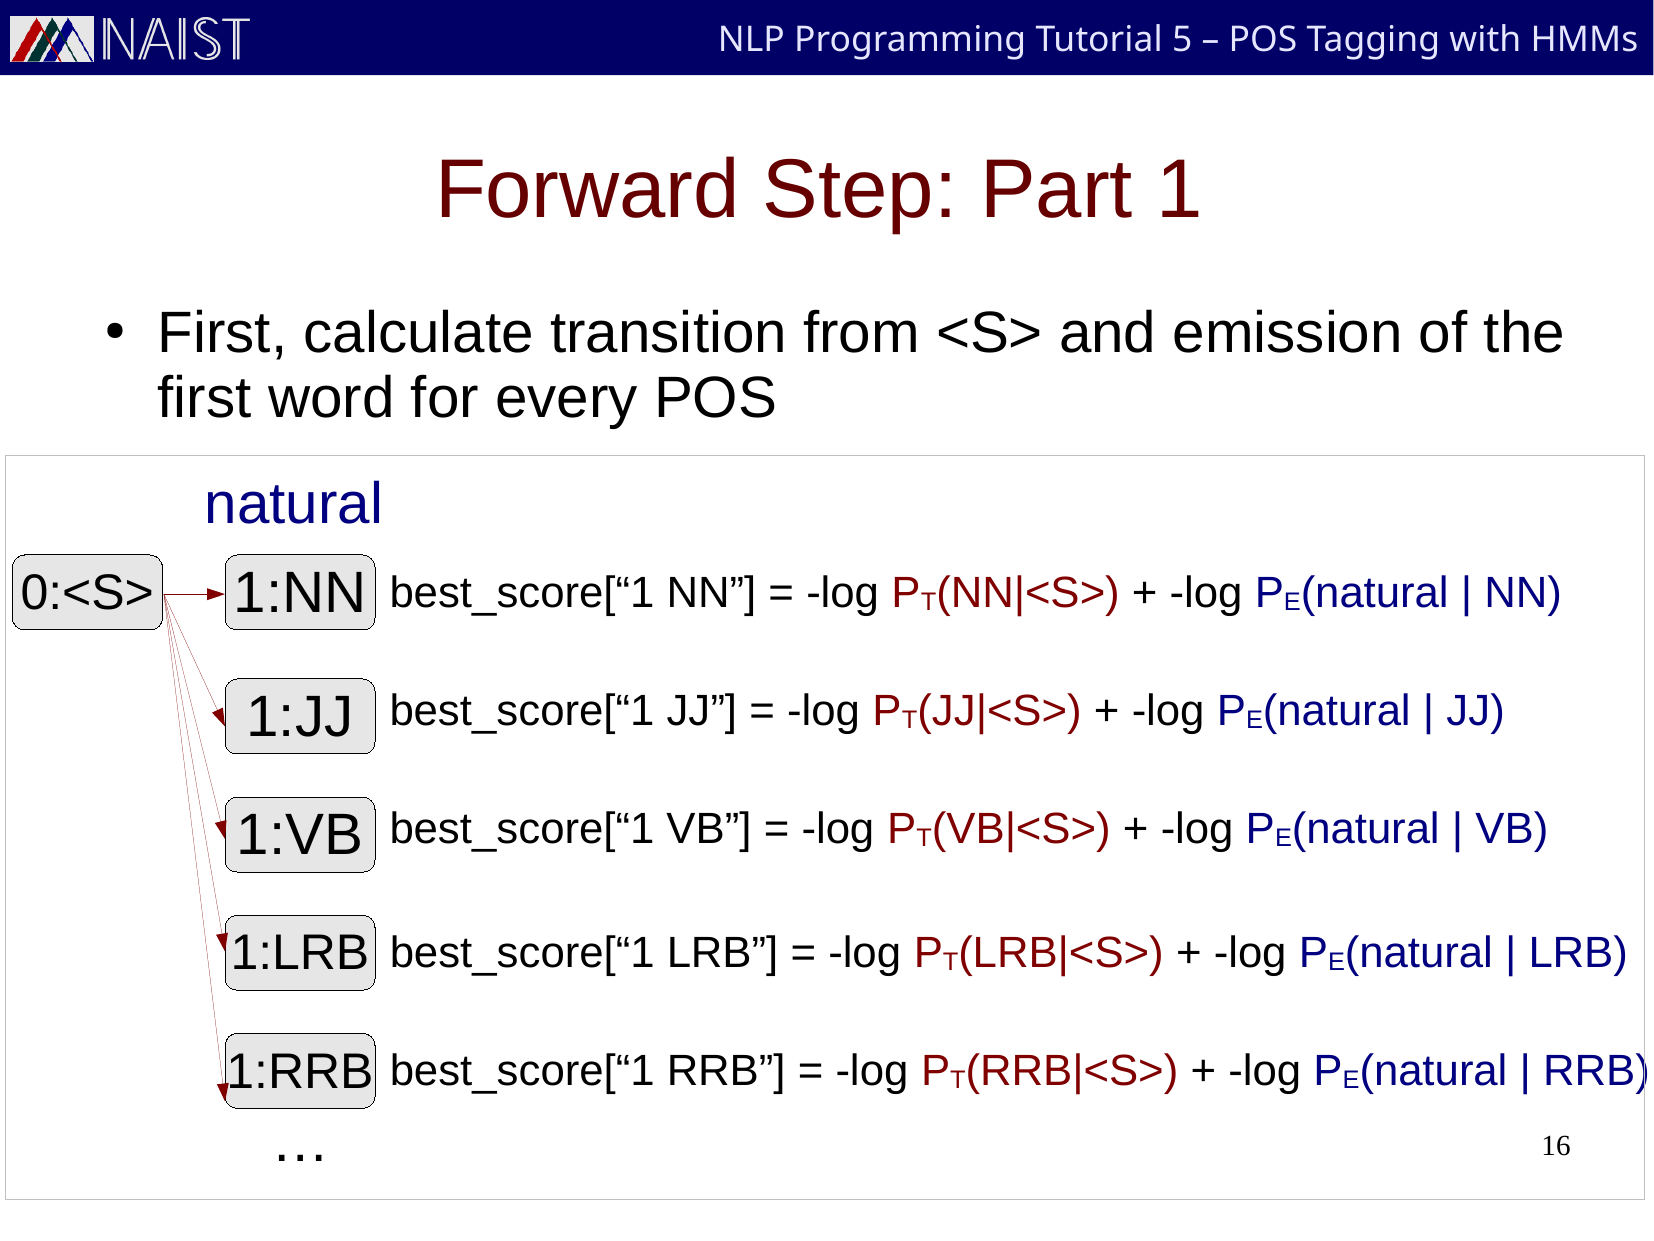

# Forward Step: Part 1
First, calculate transition from <S> and emission of the first word for every POS
natural
0:<S>
1:NN
best_score[“1 NN”] = -log PT(NN|<S>) + -log PE(natural | NN)
best_score[“1 JJ”] = -log PT(JJ|<S>) + -log PE(natural | JJ)
1:JJ
best_score[“1 VB”] = -log PT(VB|<S>) + -log PE(natural | VB)
1:VB
1:LRB
best_score[“1 LRB”] = -log PT(LRB|<S>) + -log PE(natural | LRB)
1:RRB
best_score[“1 RRB”] = -log PT(RRB|<S>) + -log PE(natural | RRB)
…
16